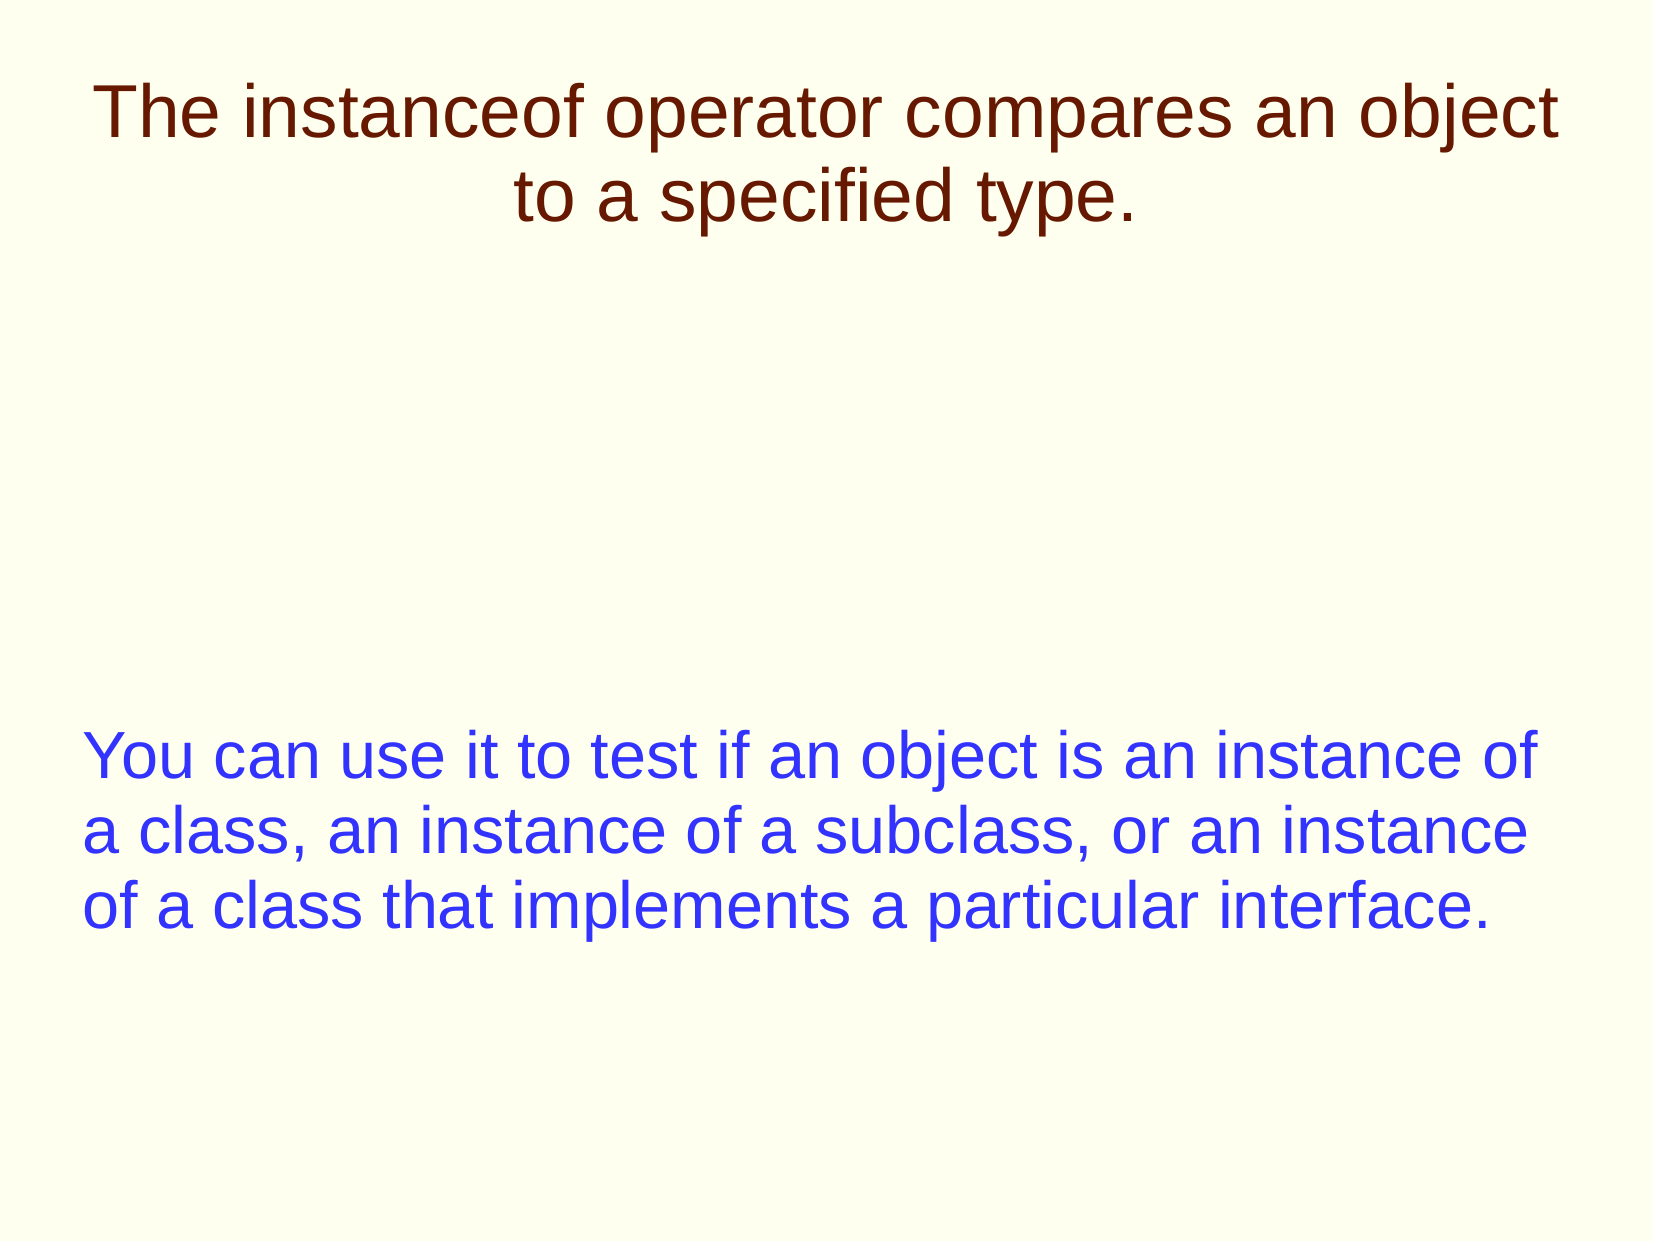

# The instanceof operator compares an object to a specified type.
You can use it to test if an object is an instance of a class, an instance of a subclass, or an instance of a class that implements a particular interface.